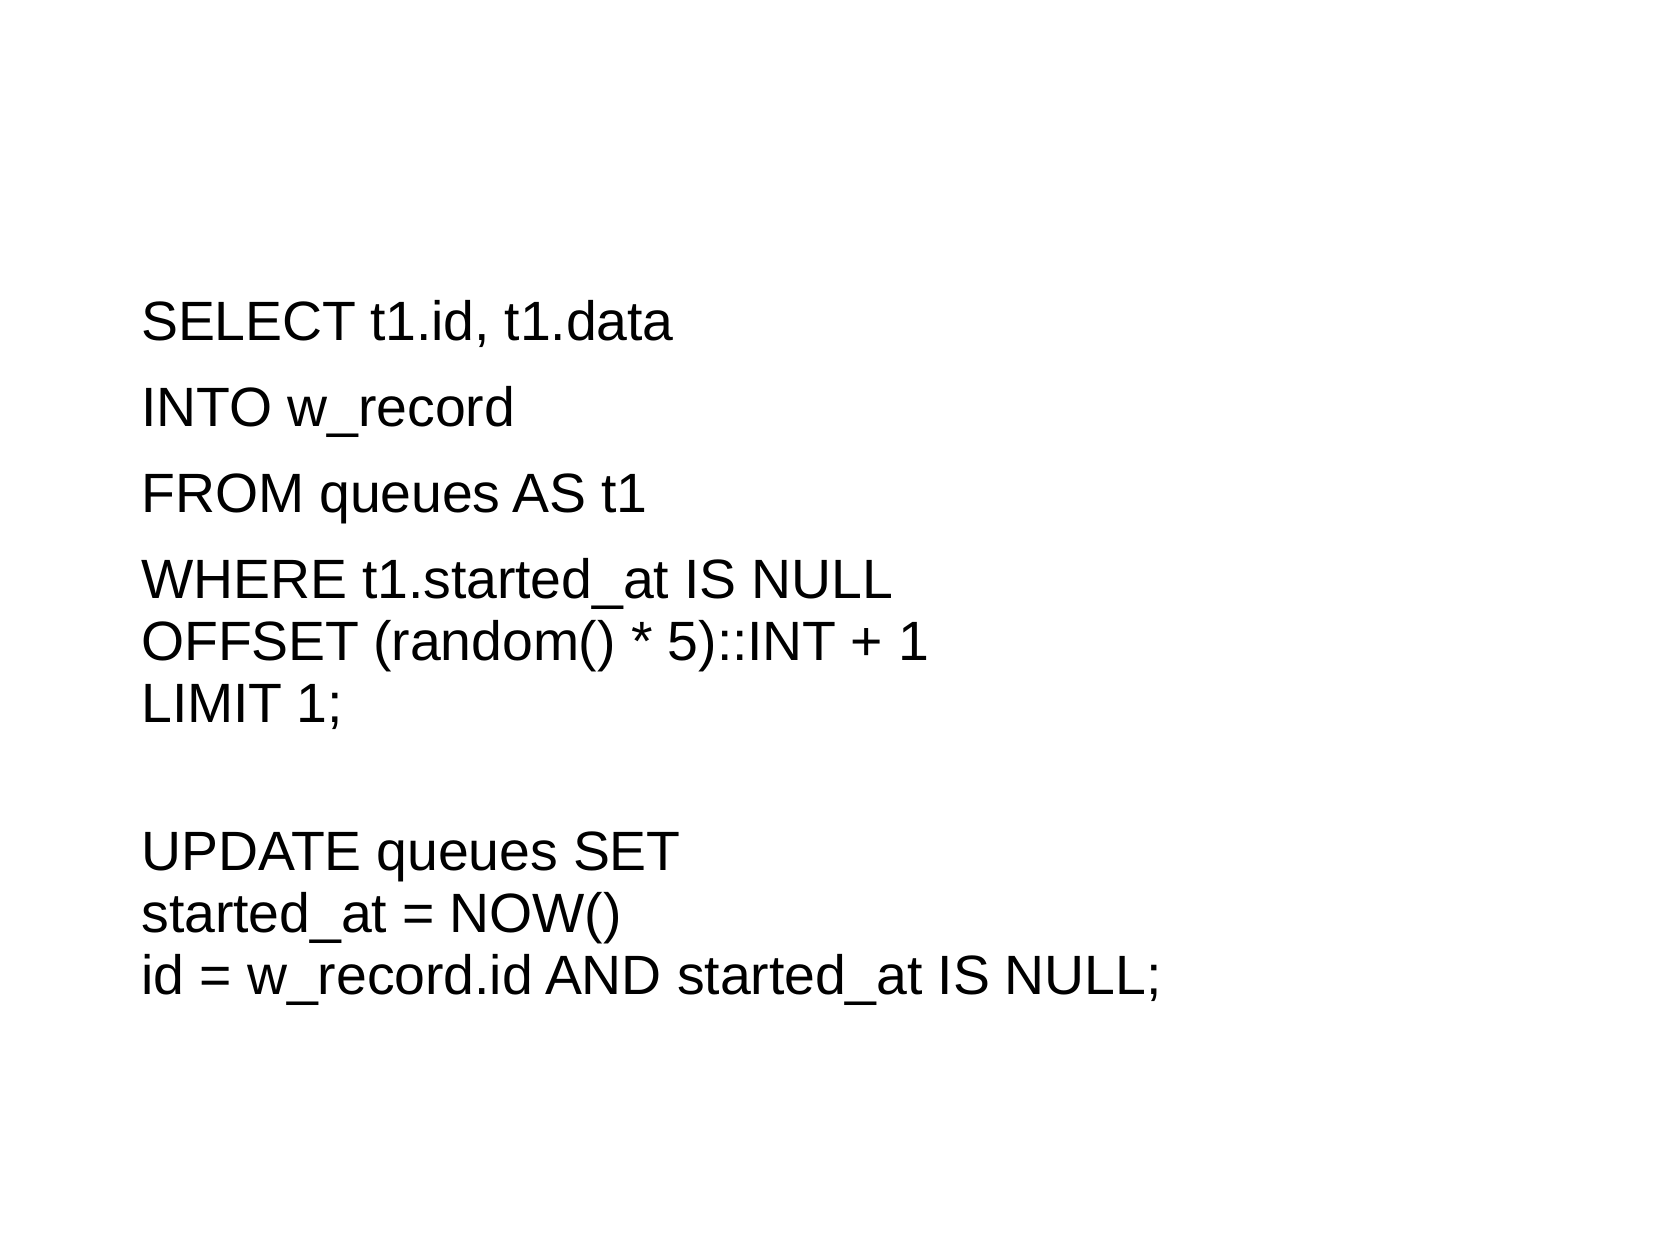

#
SELECT t1.id, t1.data
INTO w_record
FROM queues AS t1
WHERE t1.started_at IS NULL
OFFSET (random() * 5)::INT + 1
LIMIT 1;
UPDATE queues SET
started_at = NOW()
id = w_record.id AND started_at IS NULL;